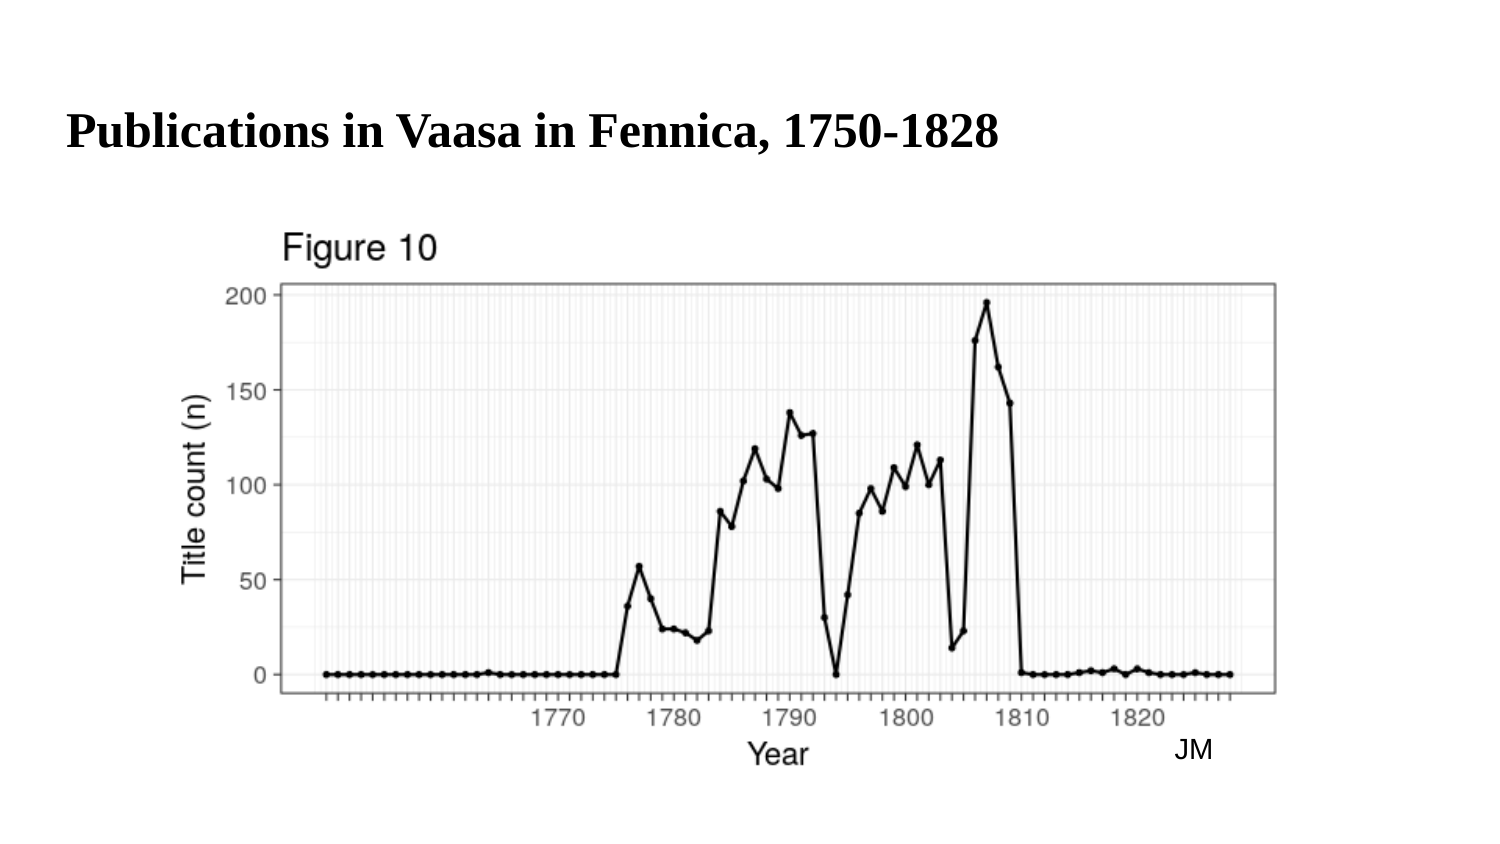

# Publications in Vaasa in Fennica, 1750-1828
JM